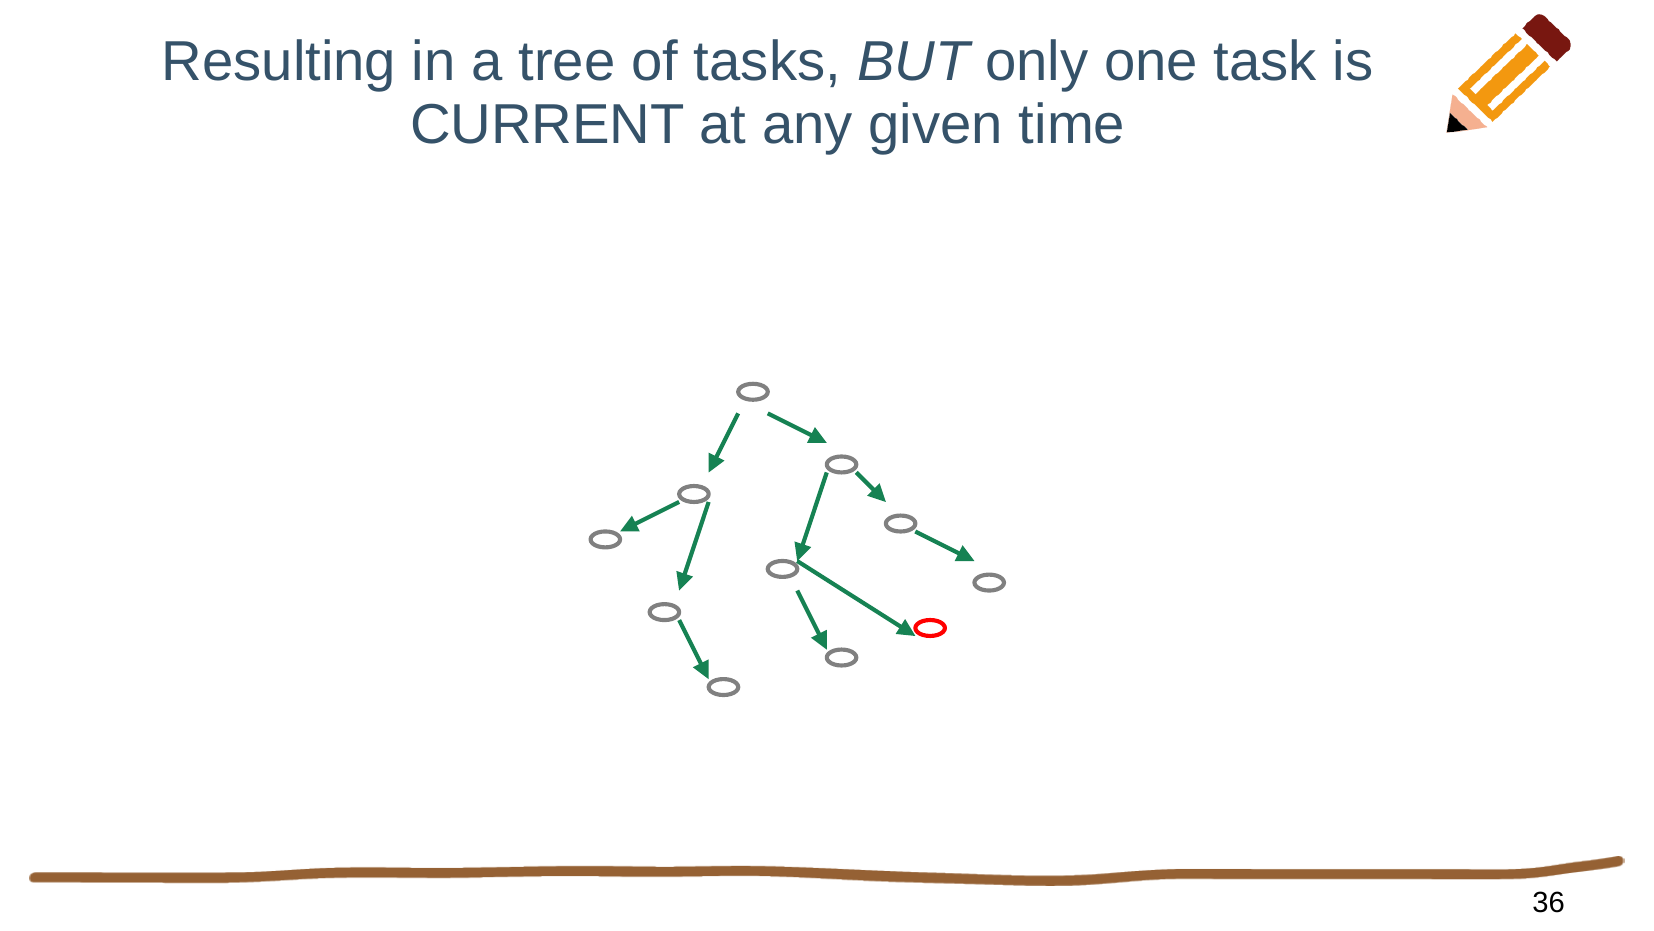

# Resulting in a tree of tasks, BUT only one task is CURRENT at any given time
36